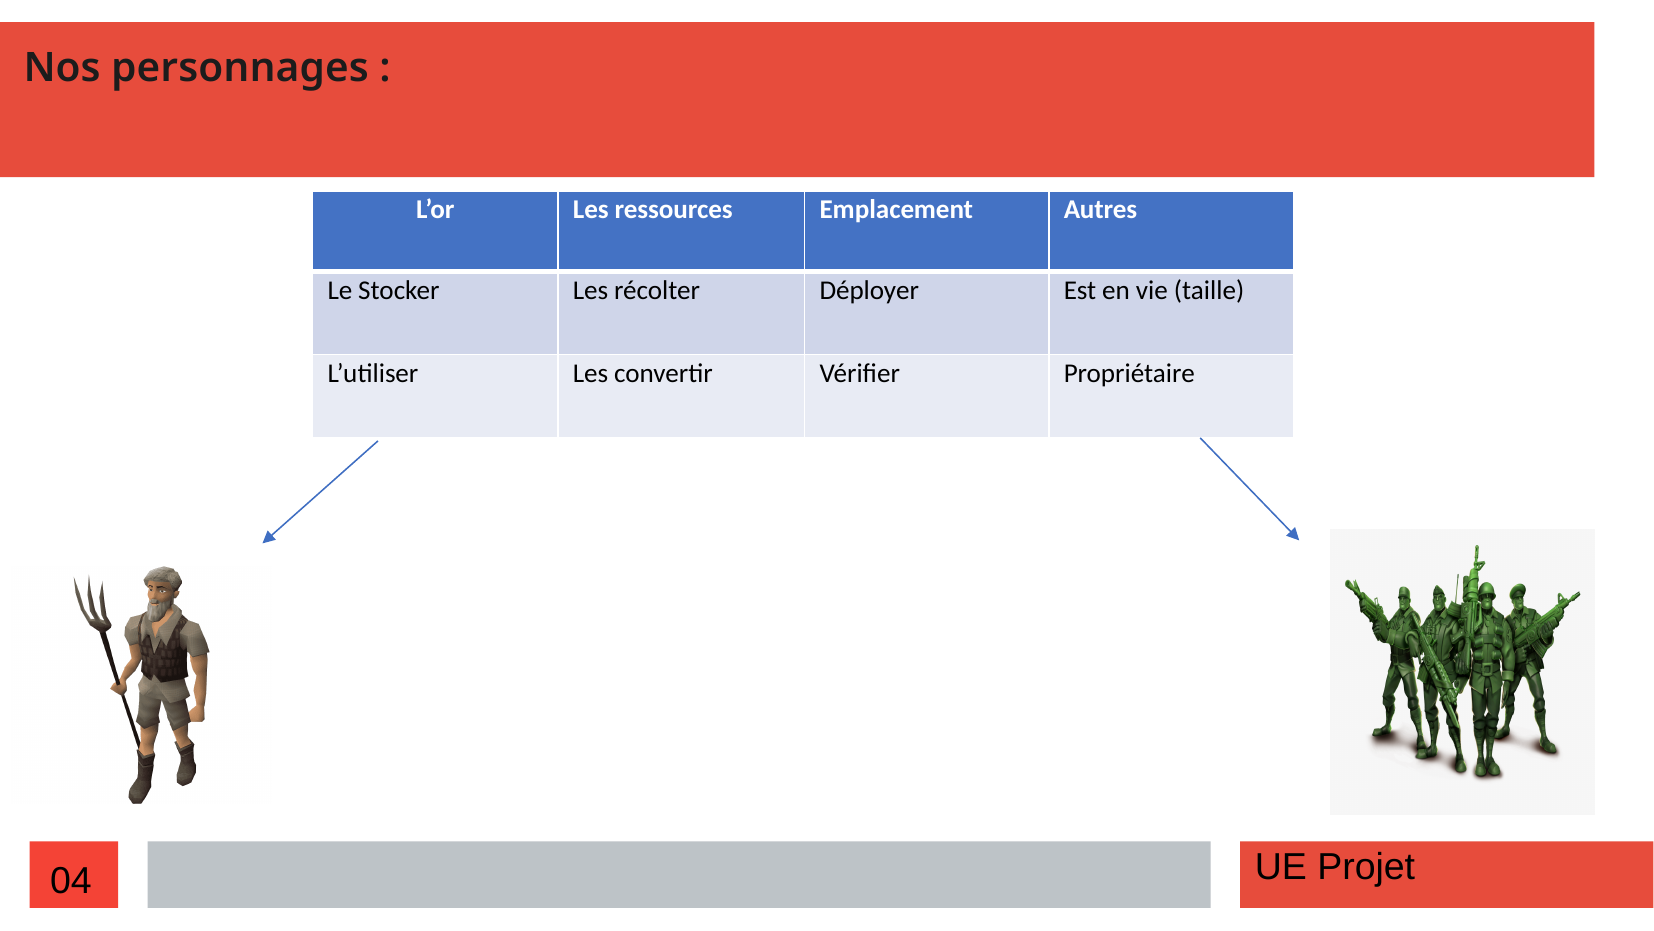

# Nos personnages :
| L’or | Les ressources | Emplacement | Autres |
| --- | --- | --- | --- |
| Le Stocker | Les récolter | Déployer | Est en vie (taille) |
| L’utiliser | Les convertir | Vérifier | Propriétaire |
UE Projet
04